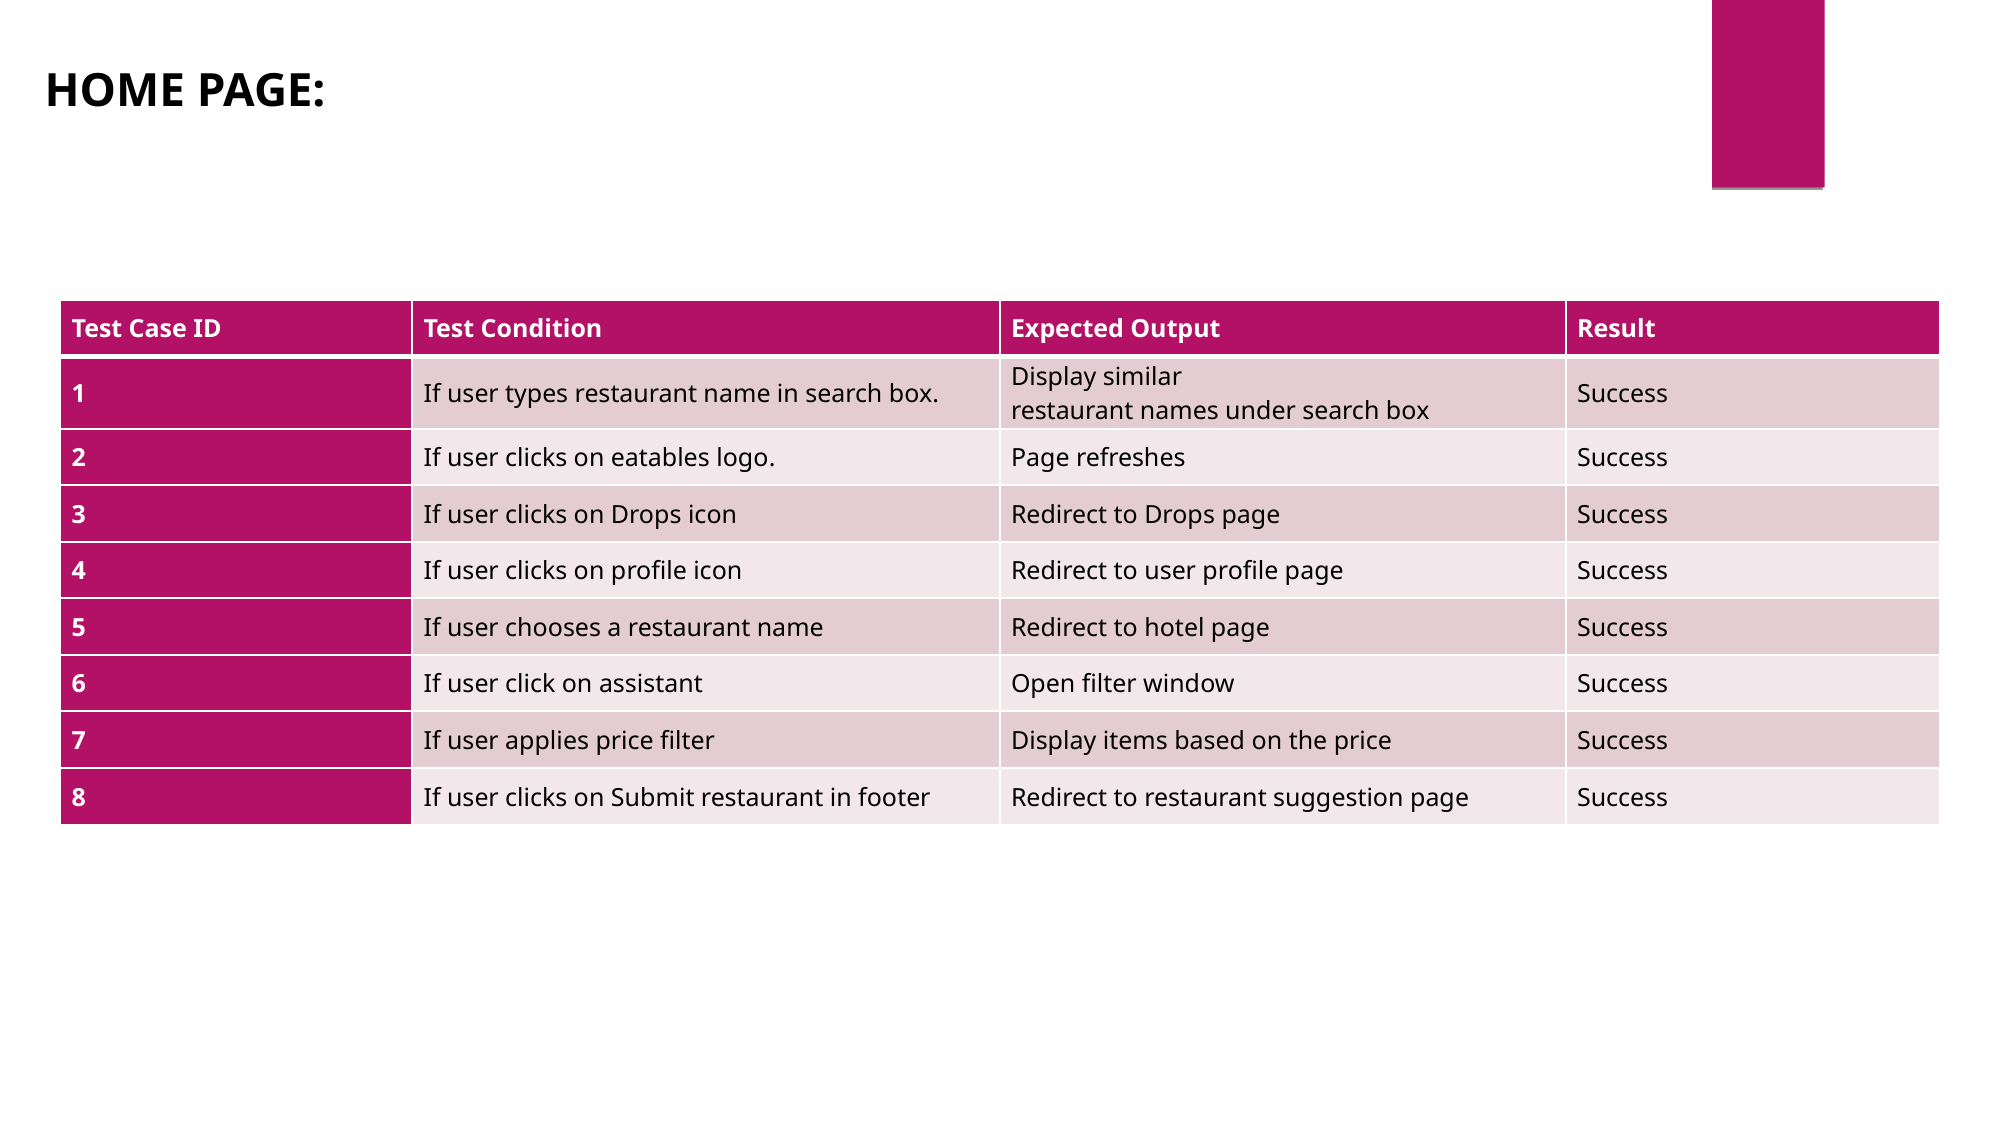

# HOME PAGE:
| Test Case ID | Test Condition | Expected Output | Result |
| --- | --- | --- | --- |
| 1 | If user types restaurant name in search box. | Display similar restaurant names under search box | Success |
| 2 | If user clicks on eatables logo. | Page refreshes | Success |
| 3 | If user clicks on Drops icon | Redirect to Drops page | Success |
| 4 | If user clicks on profile icon | Redirect to user profile page | Success |
| 5 | If user chooses a restaurant name | Redirect to hotel page | Success |
| 6 | If user click on assistant | Open filter window | Success |
| 7 | If user applies price filter | Display items based on the price | Success |
| 8 | If user clicks on Submit restaurant in footer | Redirect to restaurant suggestion page | Success |